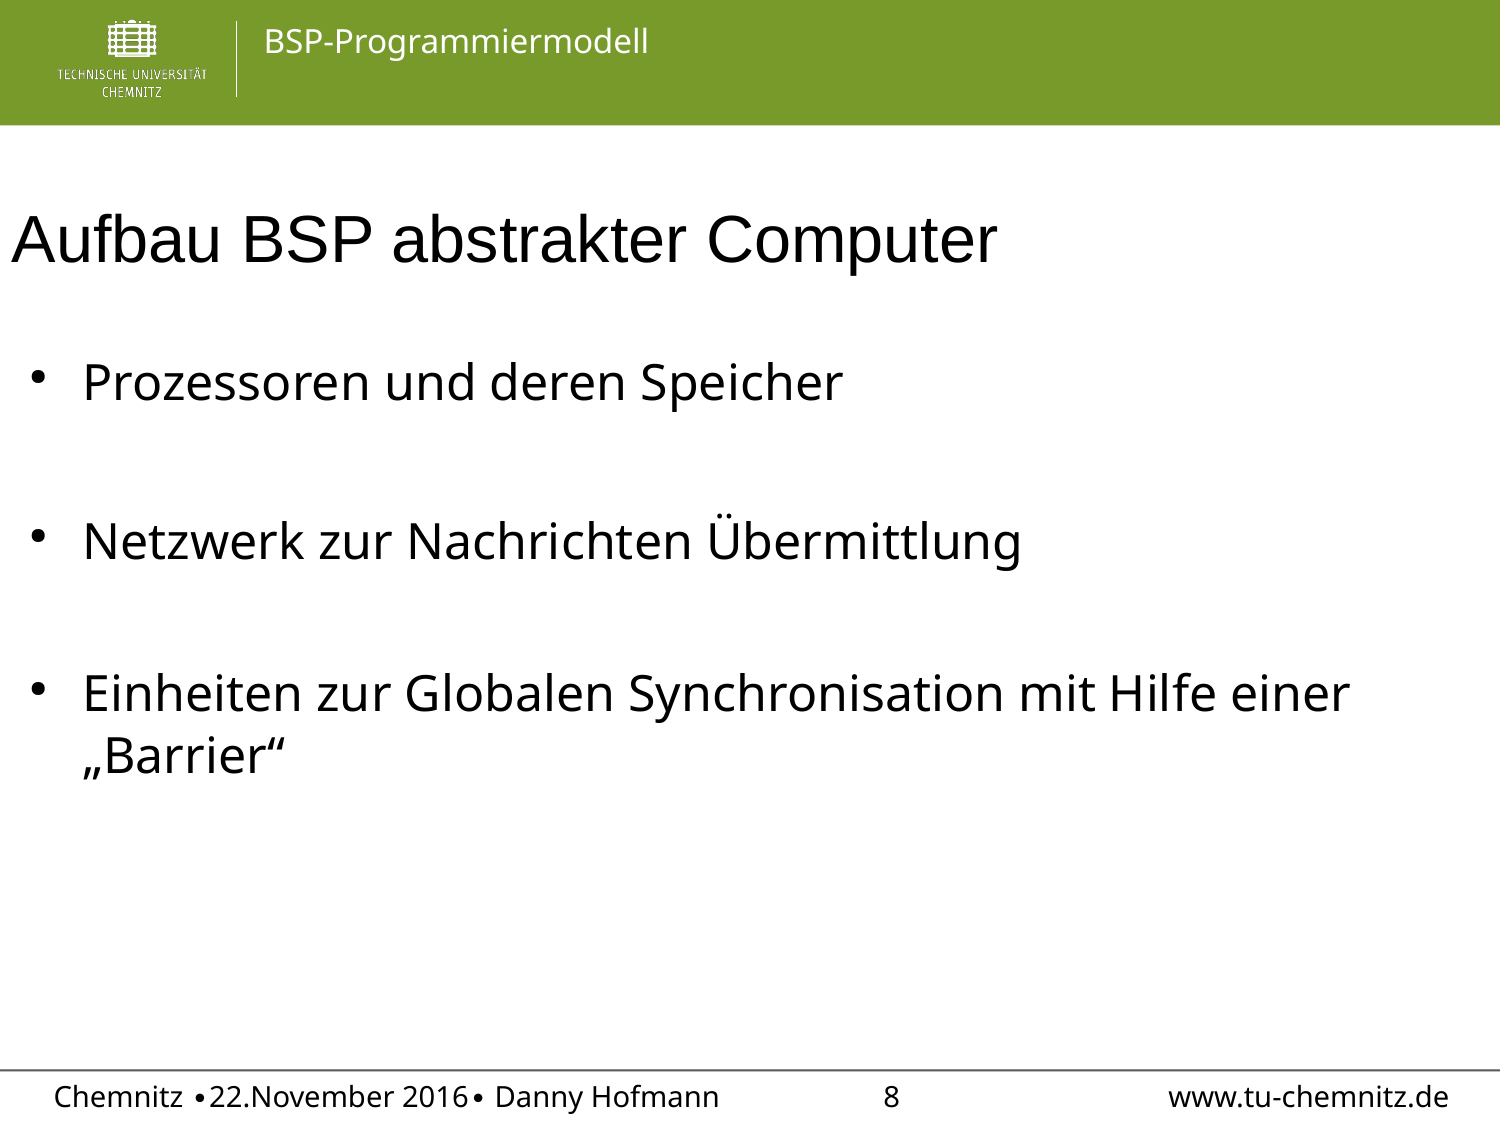

# Aufbau BSP abstrakter Computer
Prozessoren und deren Speicher
Netzwerk zur Nachrichten Übermittlung
Einheiten zur Globalen Synchronisation mit Hilfe einer „Barrier“